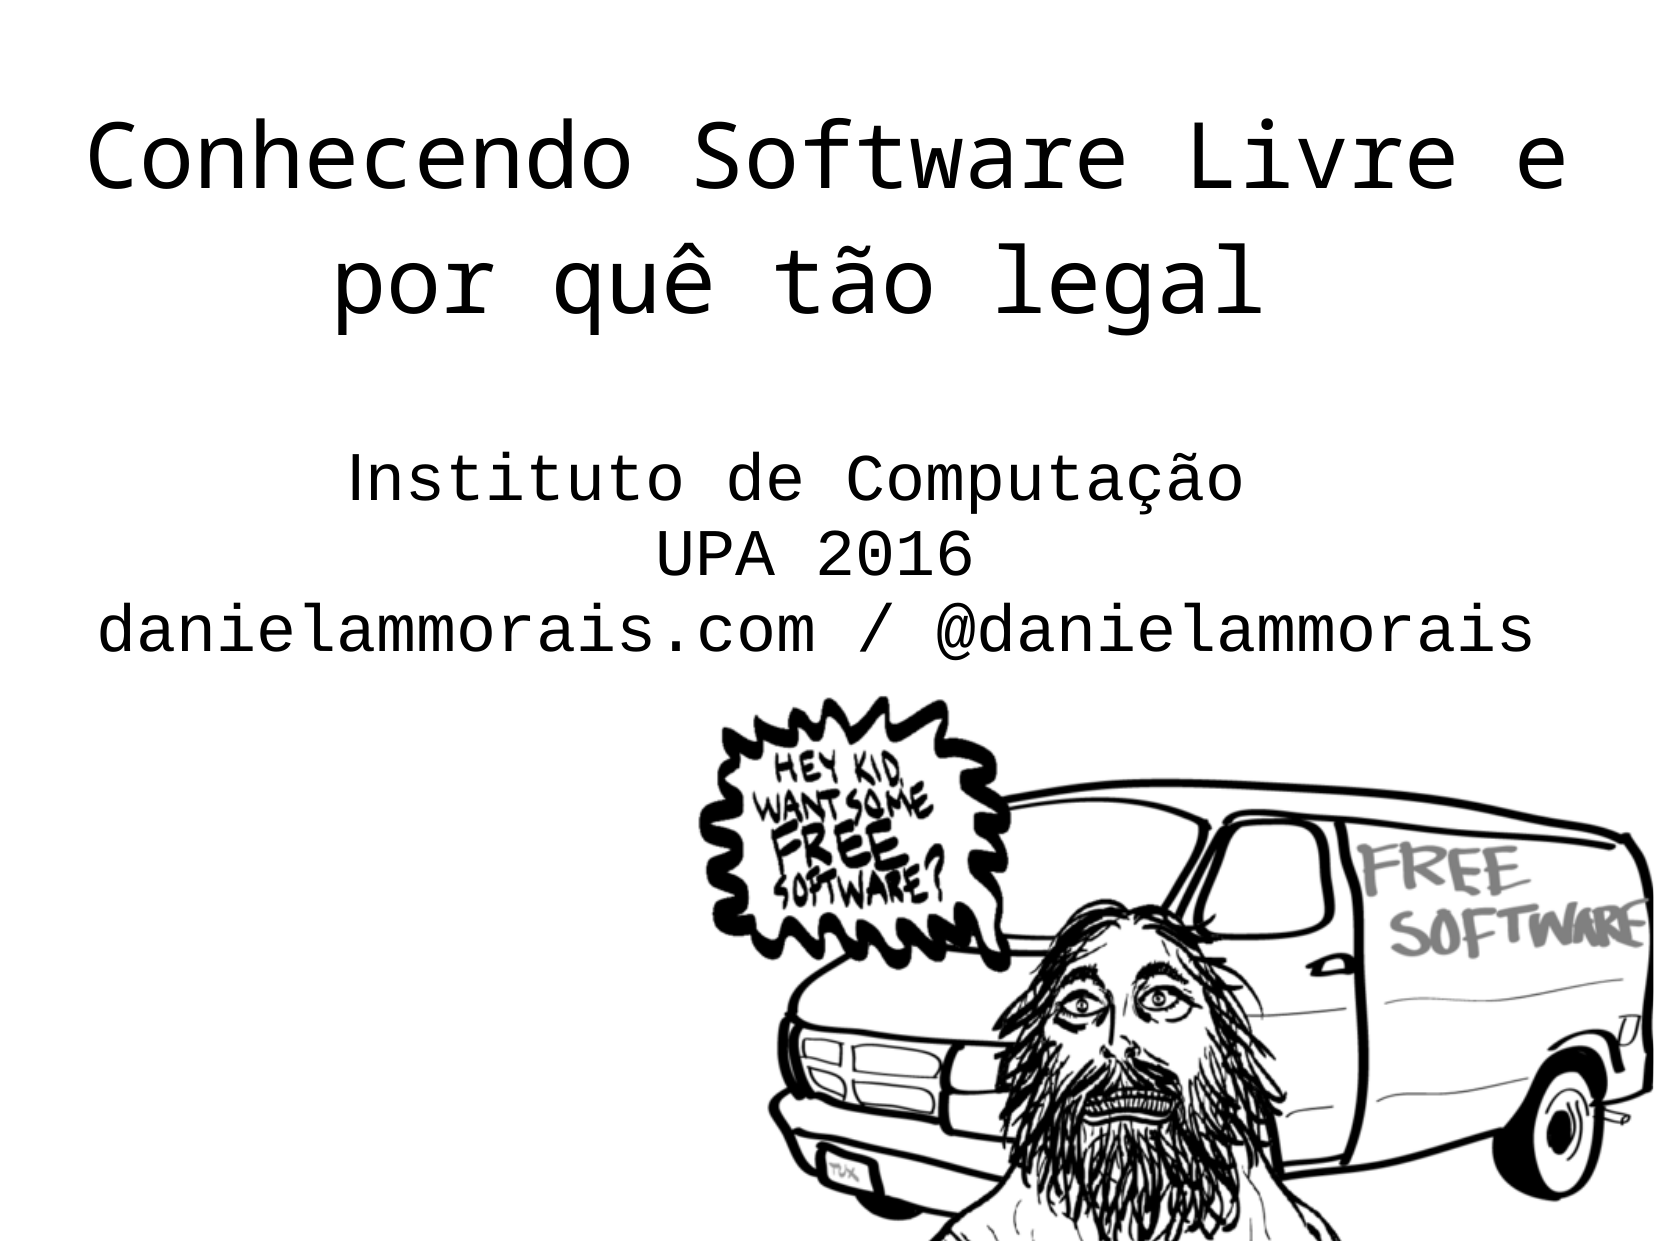

# Conhecendo Software Livre e por quê tão legal
Instituto de Computação
UPA 2016
danielammorais.com / @danielammorais